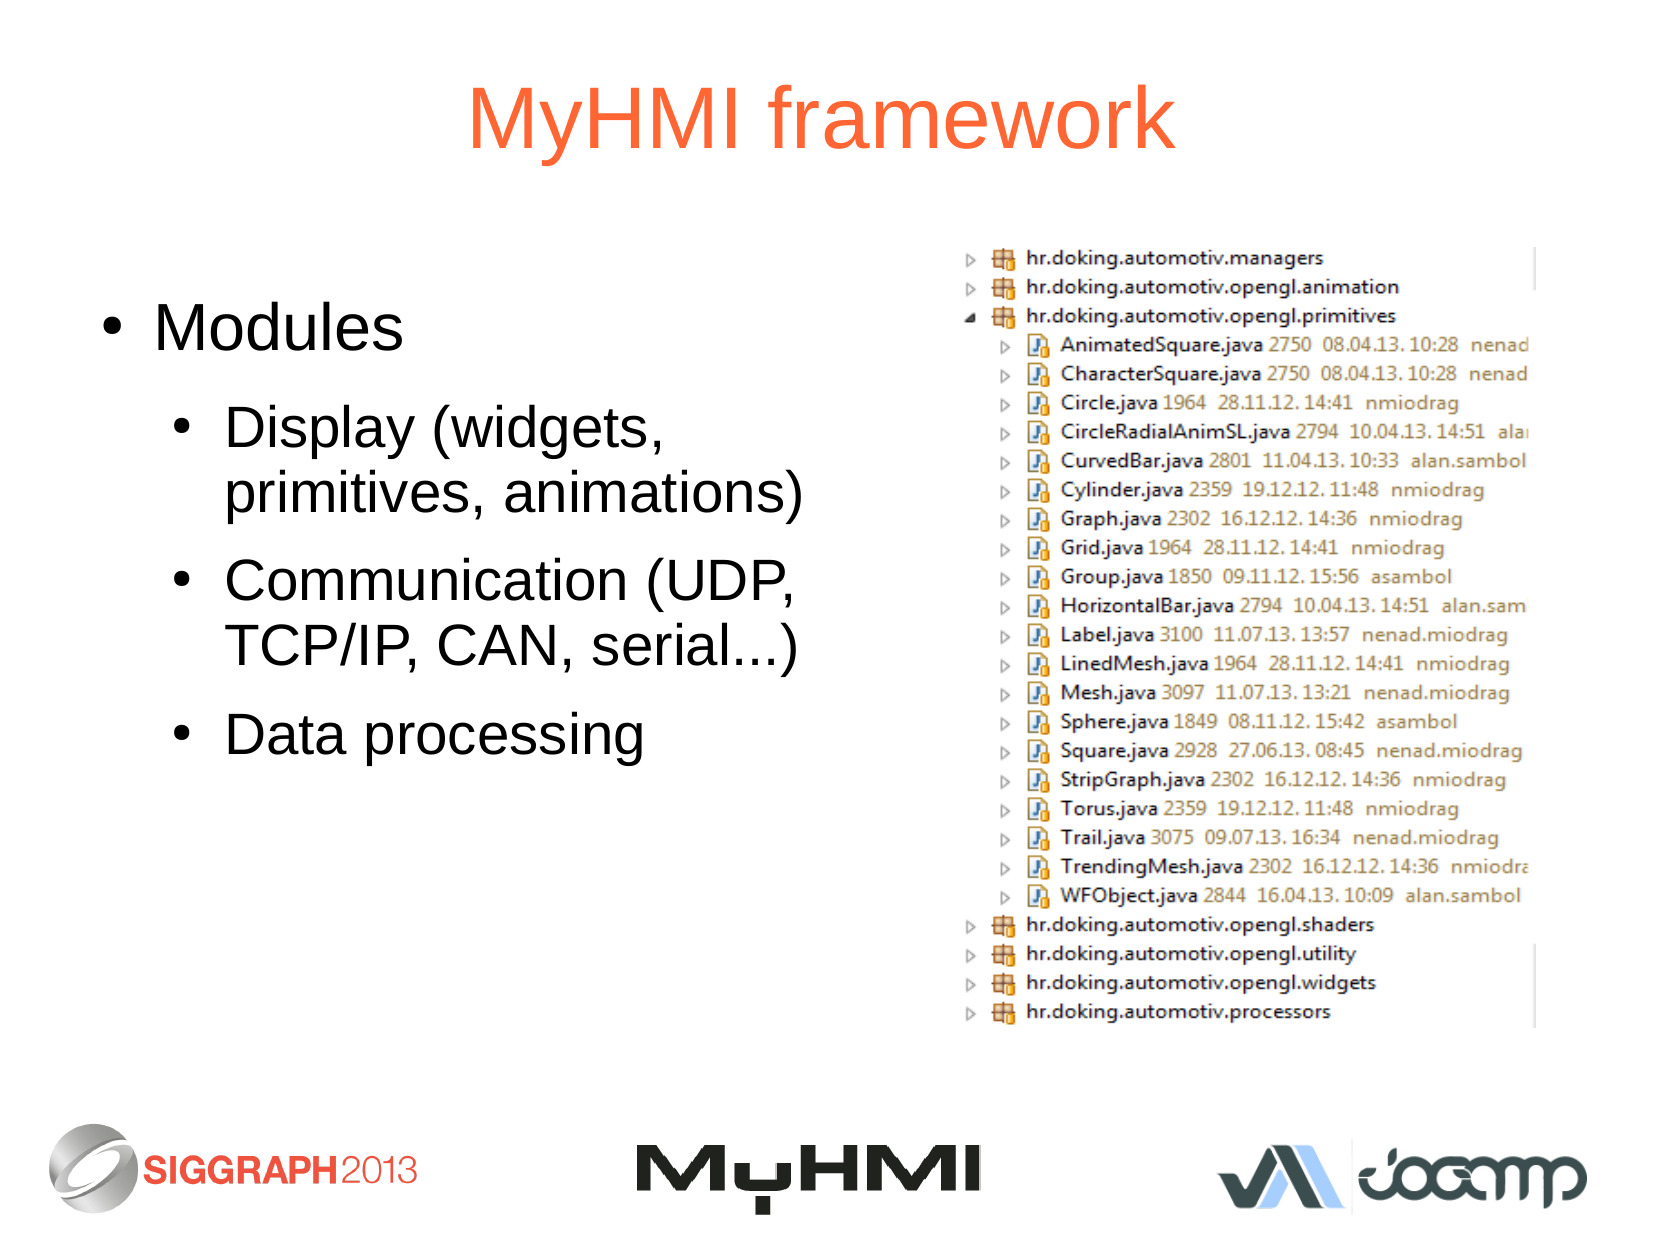

# MyHMI framework
Modules
Display (widgets, primitives, animations)
Communication (UDP, TCP/IP, CAN, serial...)
Data processing